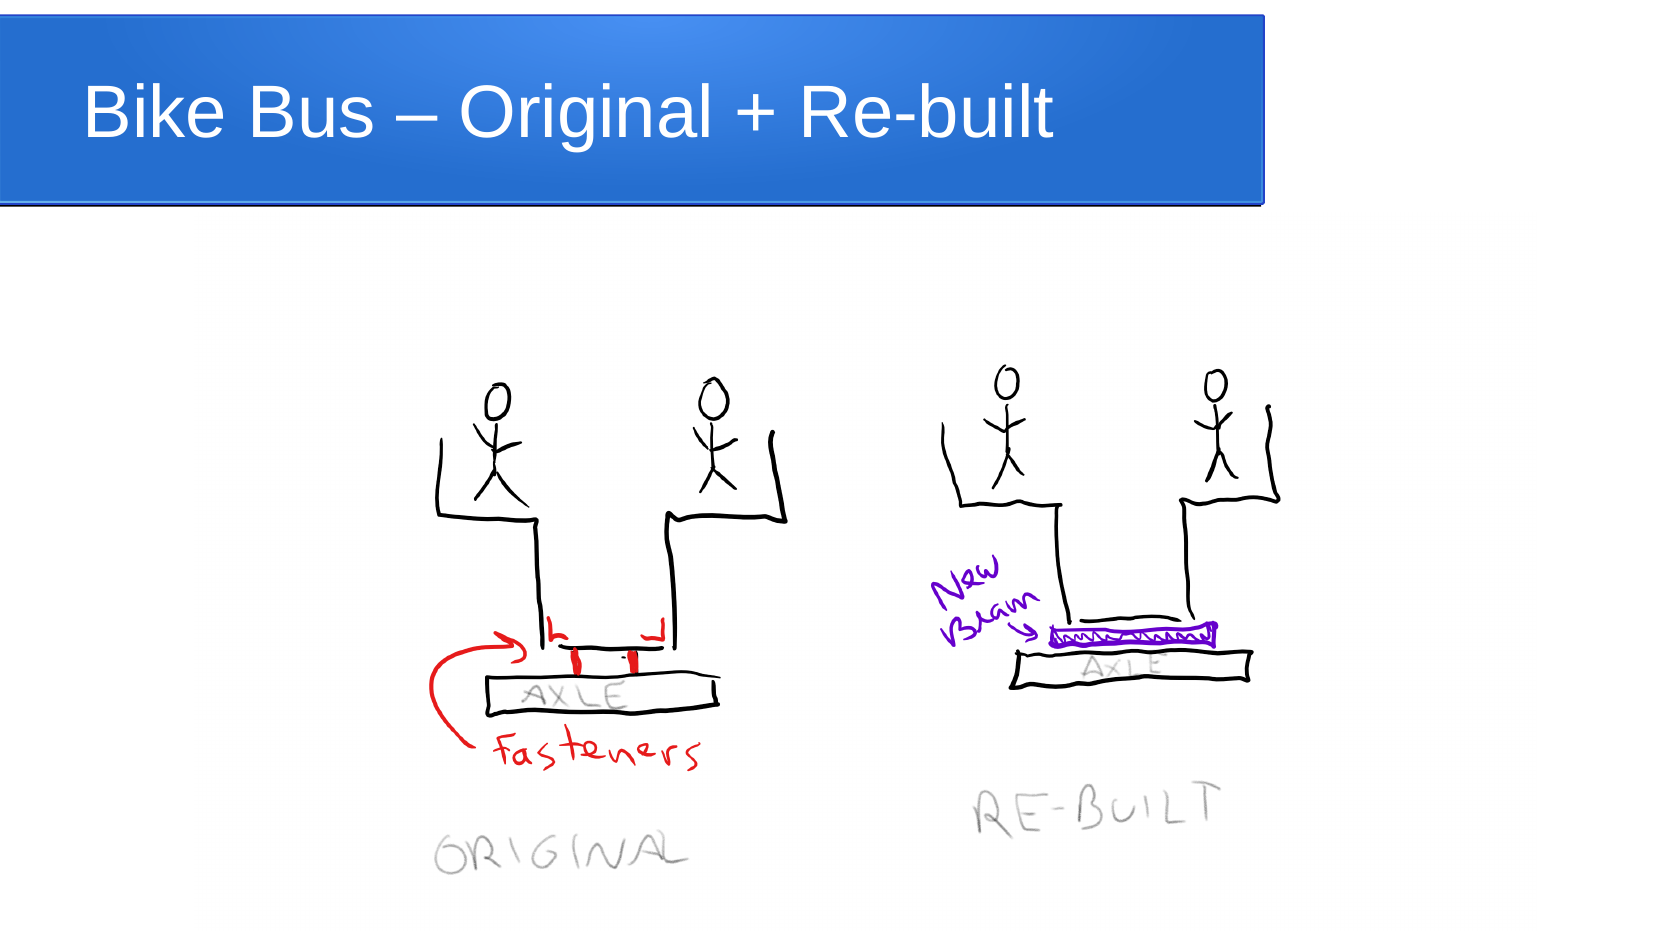

# Bike Bus – Original + Re-built